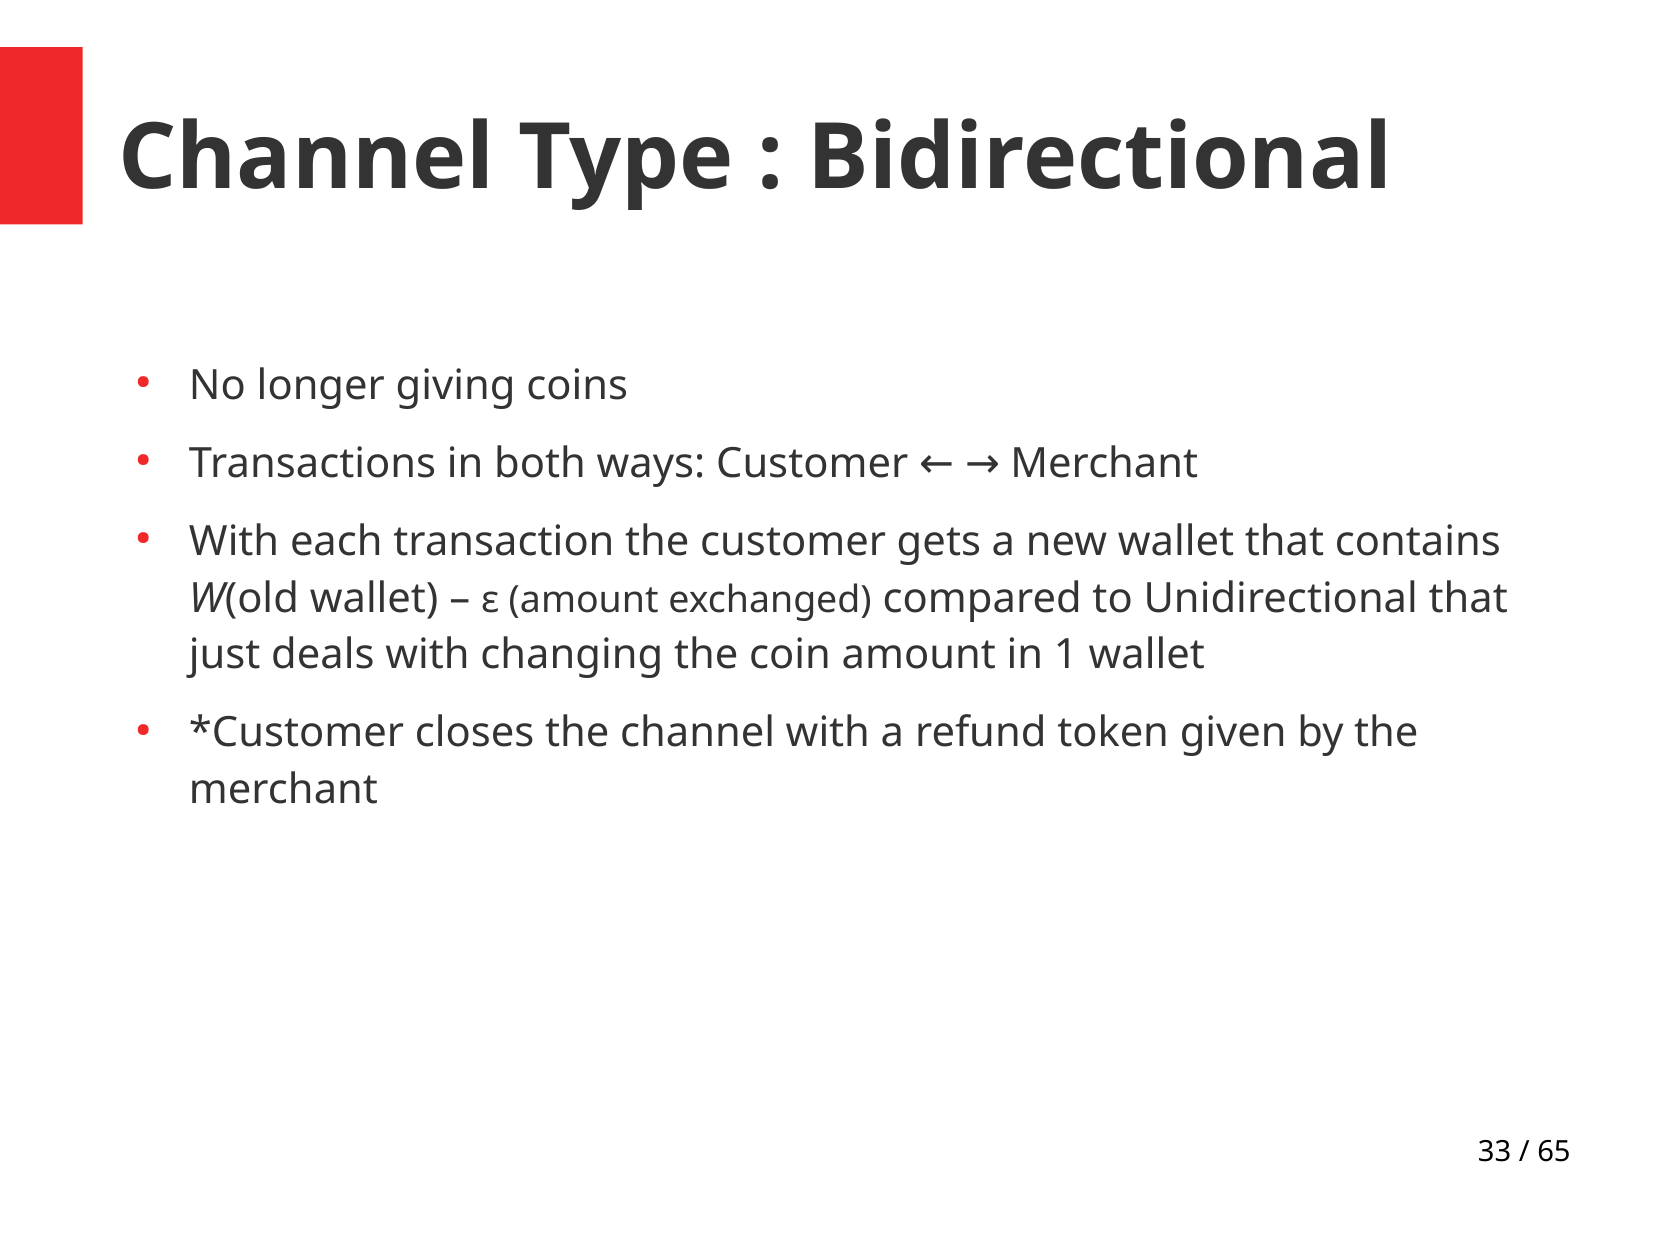

# Channel Type : Bidirectional
No longer giving coins
Transactions in both ways: Customer ← → Merchant
With each transaction the customer gets a new wallet that contains W(old wallet) – ε (amount exchanged) compared to Unidirectional that just deals with changing the coin amount in 1 wallet
*Customer closes the channel with a refund token given by the merchant
33